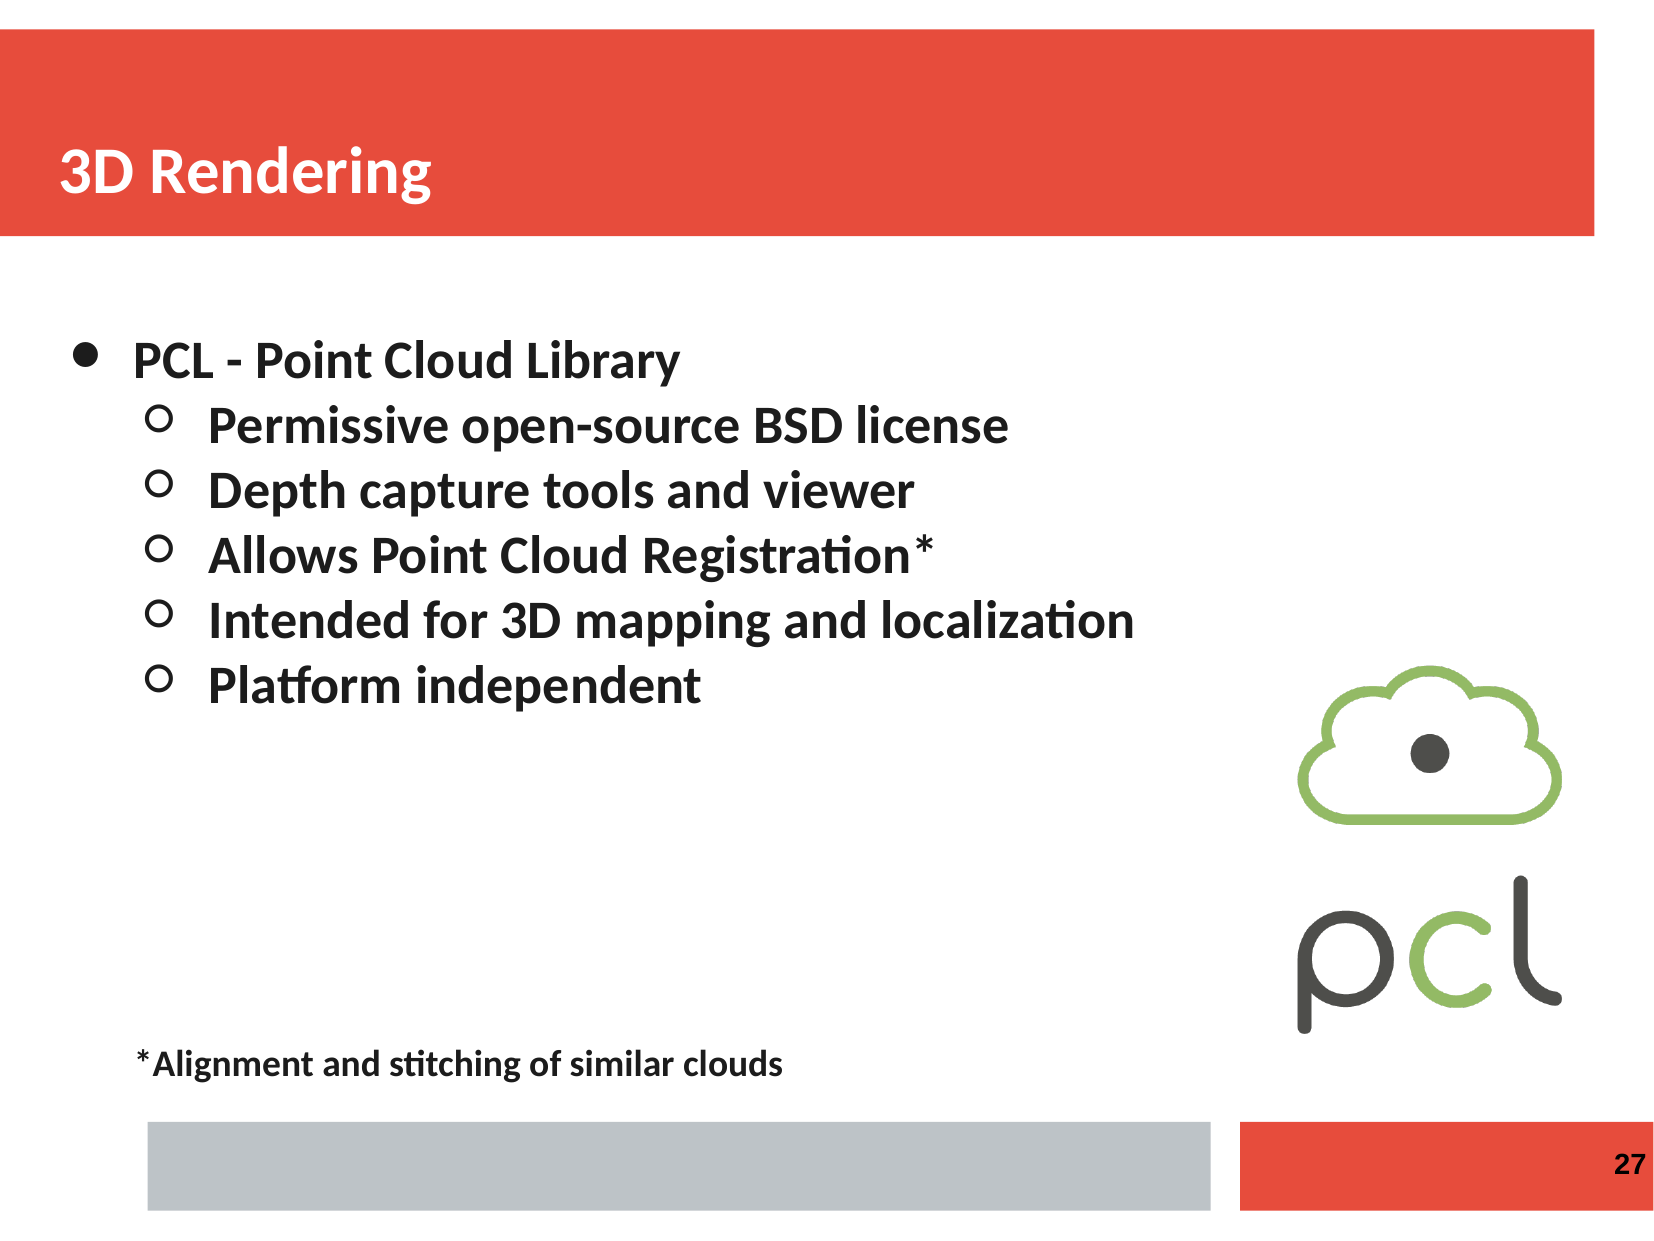

3D Rendering
PCL - Point Cloud Library
Permissive open-source BSD license
Depth capture tools and viewer
Allows Point Cloud Registration*
Intended for 3D mapping and localization
Platform independent
*Alignment and stitching of similar clouds